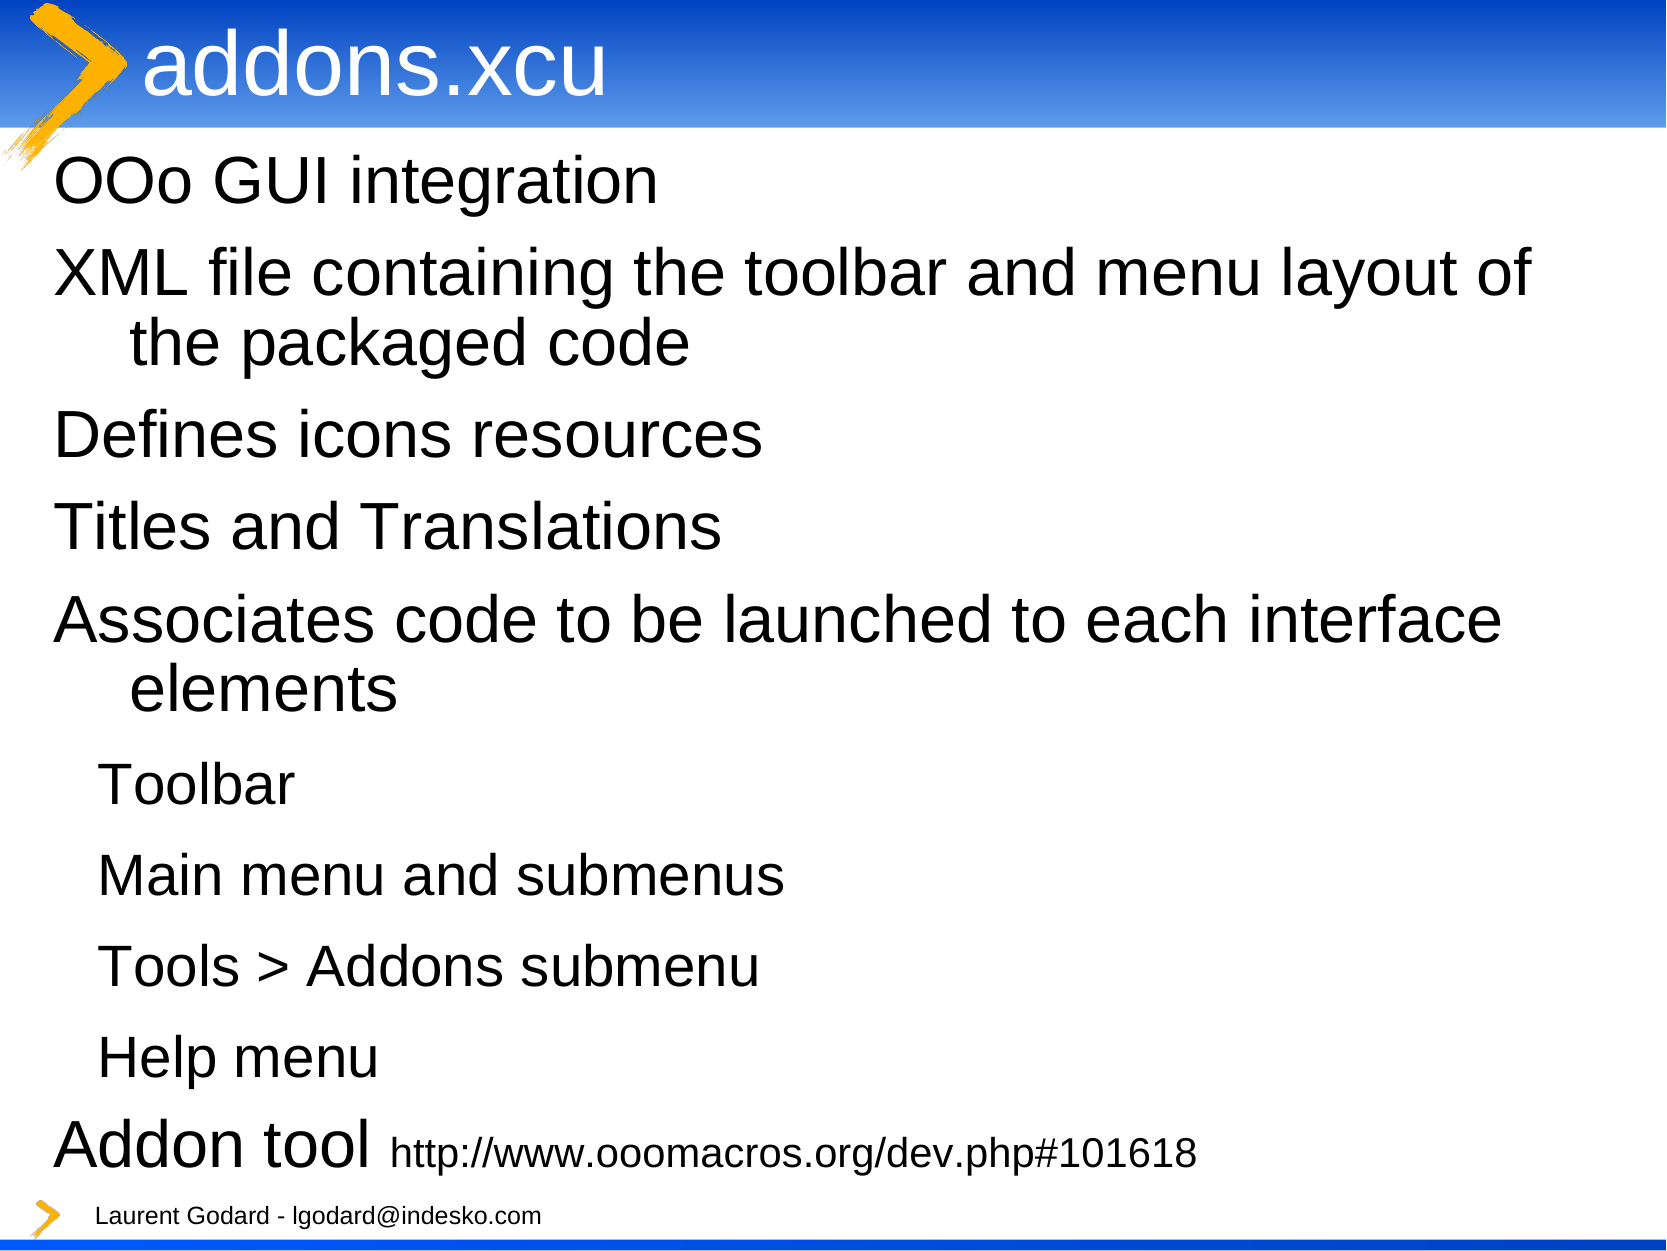

# addons.xcu
OOo GUI integration
XML file containing the toolbar and menu layout of the packaged code
Defines icons resources
Titles and Translations
Associates code to be launched to each interface elements
Toolbar
Main menu and submenus
Tools > Addons submenu
Help menu
Addon tool http://www.ooomacros.org/dev.php#101618